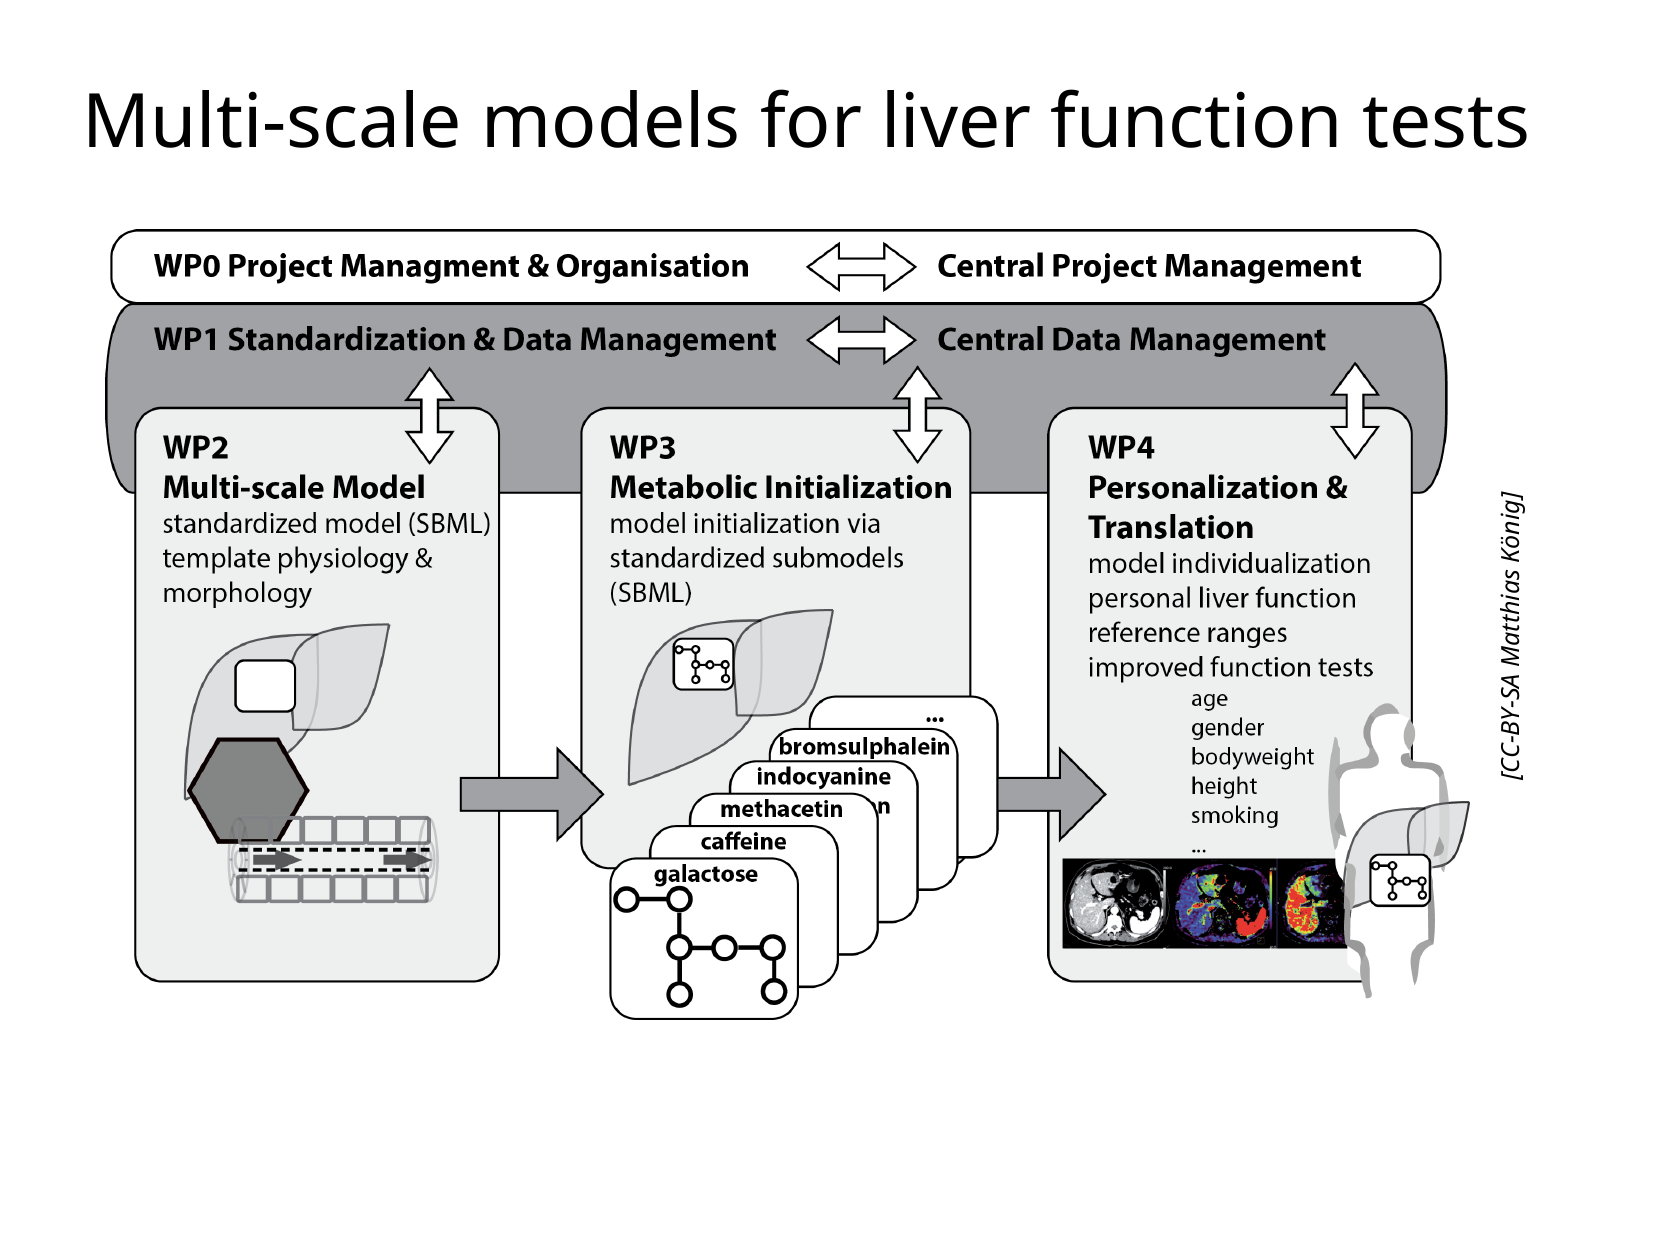

Multi-scale models for liver function tests
[CC-BY-SA Matthias König]